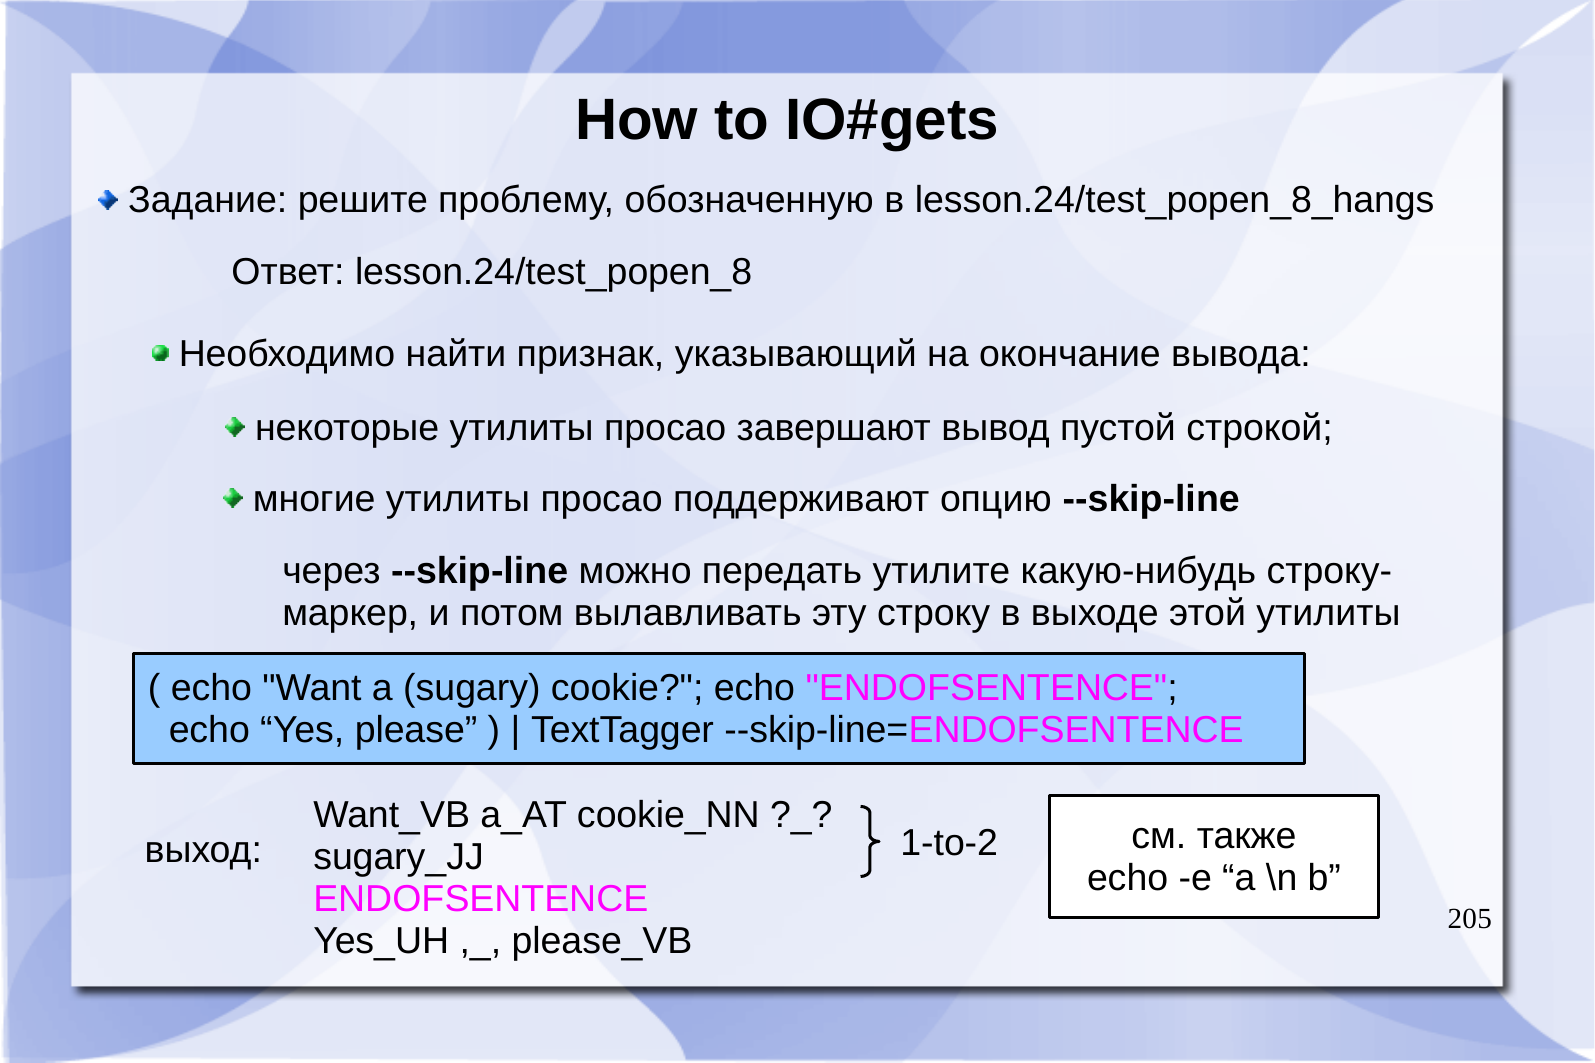

# How to IO#gets
 Задание: решите проблему, обозначенную в lesson.24/test_popen_8_hangs
Ответ: lesson.24/test_popen_8
 Необходимо найти признак, указывающий на окончание вывода:
 некоторые утилиты просао завершают вывод пустой строкой;
 многие утилиты просао поддерживают опцию --skip-line
через --skip-line можно передать утилите какую-нибудь строку-маркер, и потом вылавливать эту строку в выходе этой утилиты
( echo "Want a (sugary) cookie?"; echo "ENDOFSENTENCE";
 echo “Yes, please” ) | TextTagger --skip-line=ENDOFSENTENCE
см. также
echo -e “a \n b”
Want_VB a_AT cookie_NN ?_?
sugary_JJ
ENDOFSENTENCE
Yes_UH ,_, please_VB
1-to-2
выход:
205